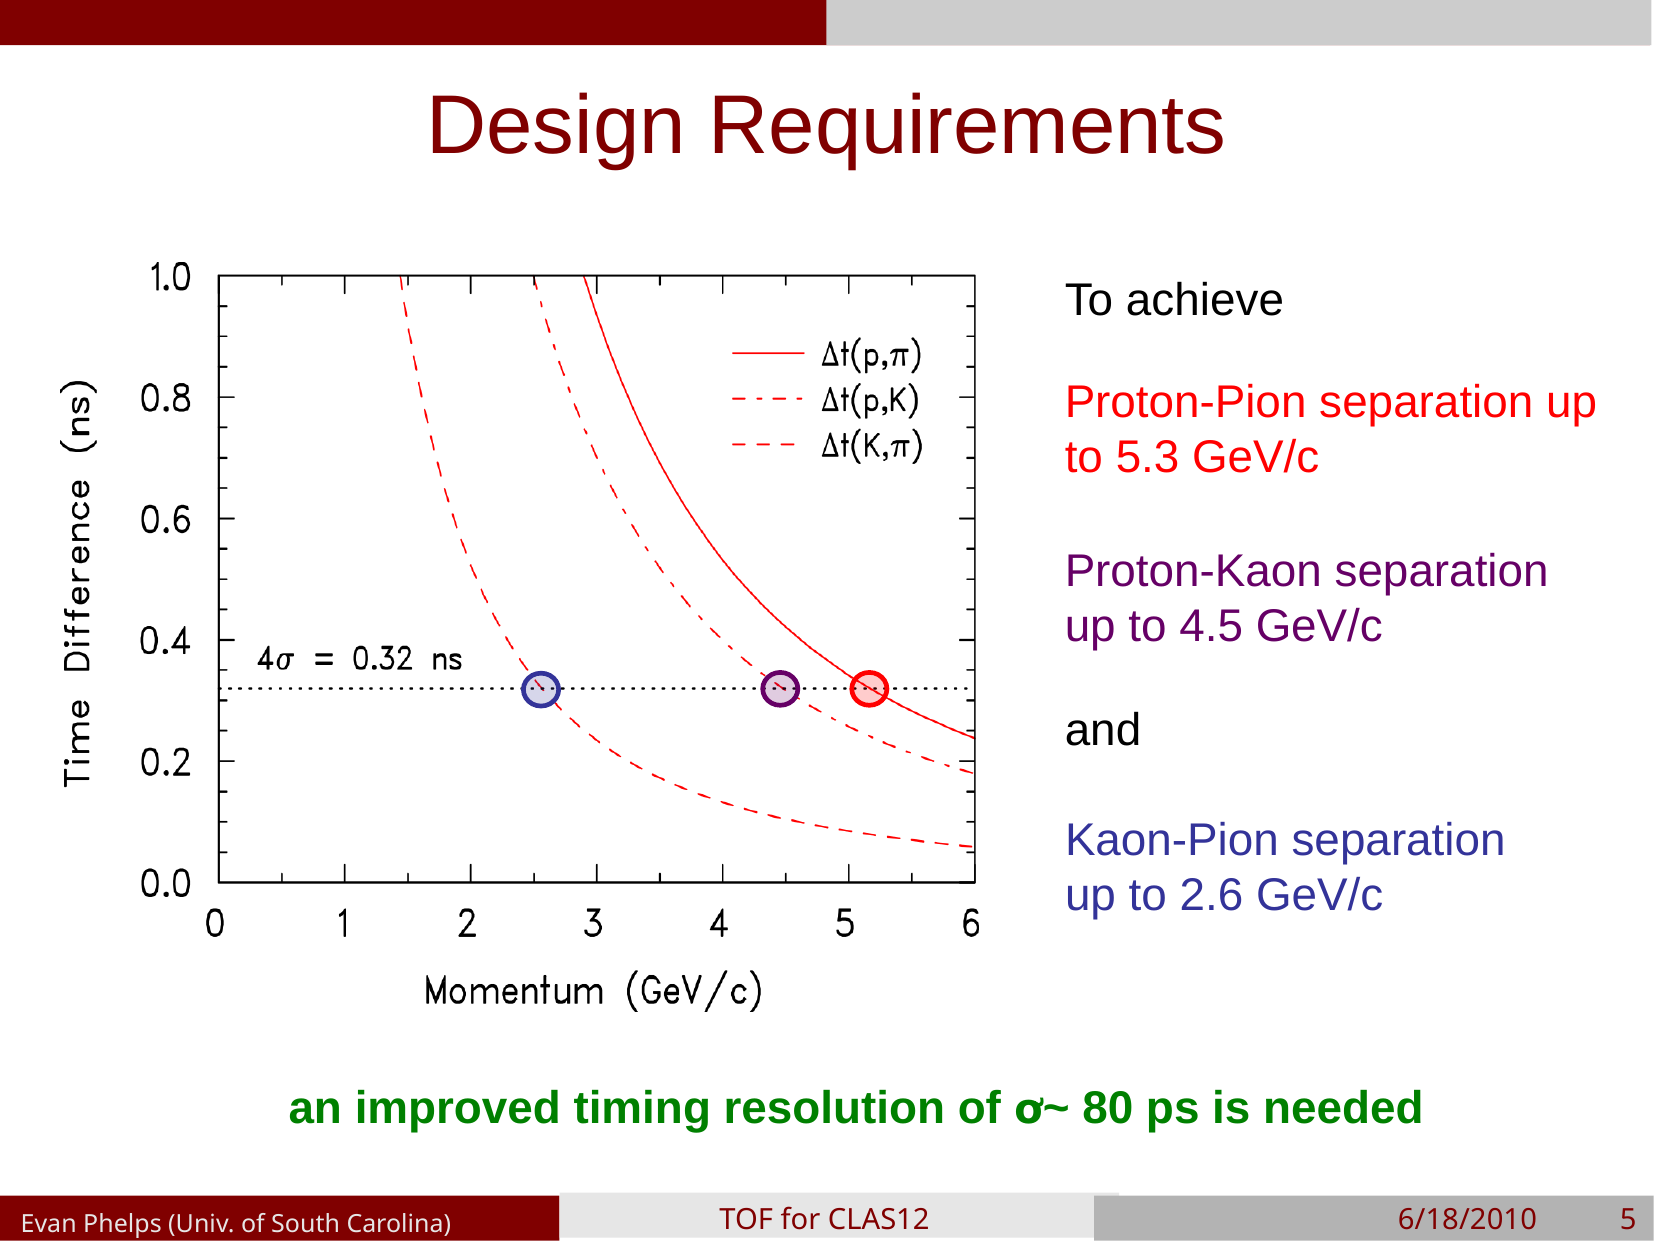

# Design Requirements
To achieve
Proton-Pion separation up to 5.3 GeV/c
Proton-Kaon separation up to 4.5 GeV/c
and
Kaon-Pion separation up to 2.6 GeV/c
an improved timing resolution of ơ~ 80 ps is needed
TOF for CLAS12
5